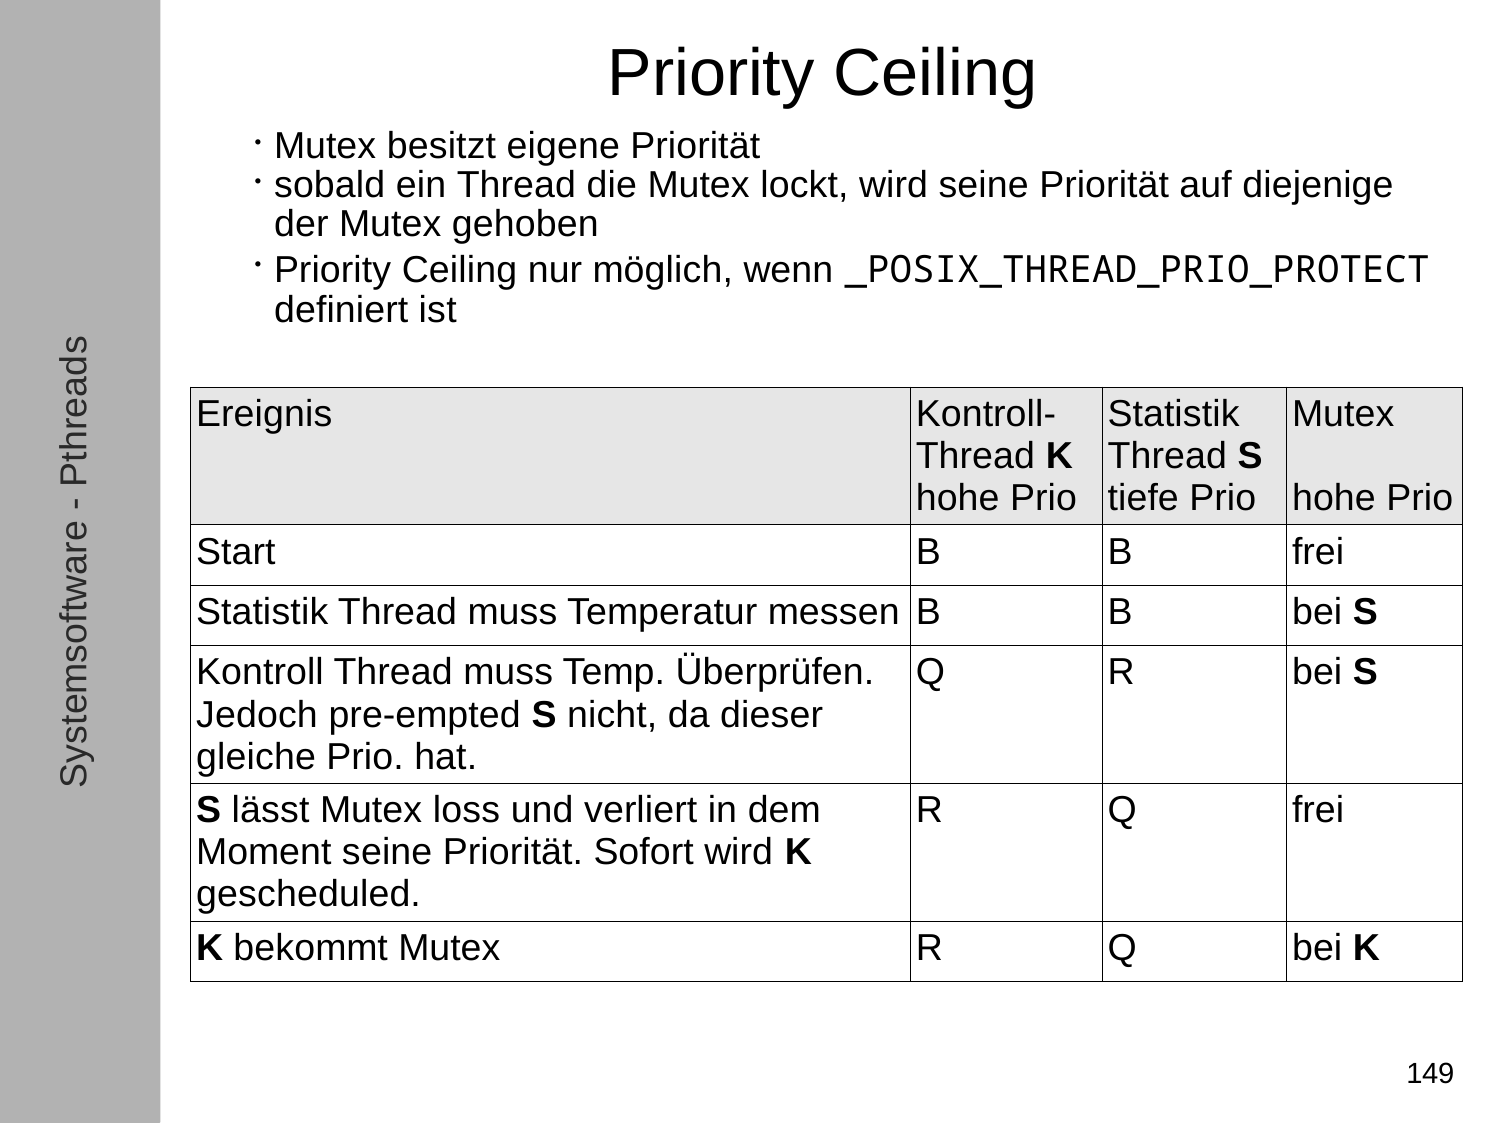

Priority Ceiling
Mutex besitzt eigene Priorität
sobald ein Thread die Mutex lockt, wird seine Priorität auf diejenige der Mutex gehoben
Priority Ceiling nur möglich, wenn _POSIX_THREAD_PRIO_PROTECT definiert ist
| Ereignis | Kontroll-Thread K hohe Prio | Statistik Thread S tiefe Prio | Mutex hohe Prio |
| --- | --- | --- | --- |
| Start | B | B | frei |
| Statistik Thread muss Temperatur messen | B | B | bei S |
| Kontroll Thread muss Temp. Überprüfen. Jedoch pre-empted S nicht, da dieser gleiche Prio. hat. | Q | R | bei S |
| S lässt Mutex loss und verliert in dem Moment seine Priorität. Sofort wird K gescheduled. | R | Q | frei |
| K bekommt Mutex | R | Q | bei K |
Systemsoftware - Pthreads